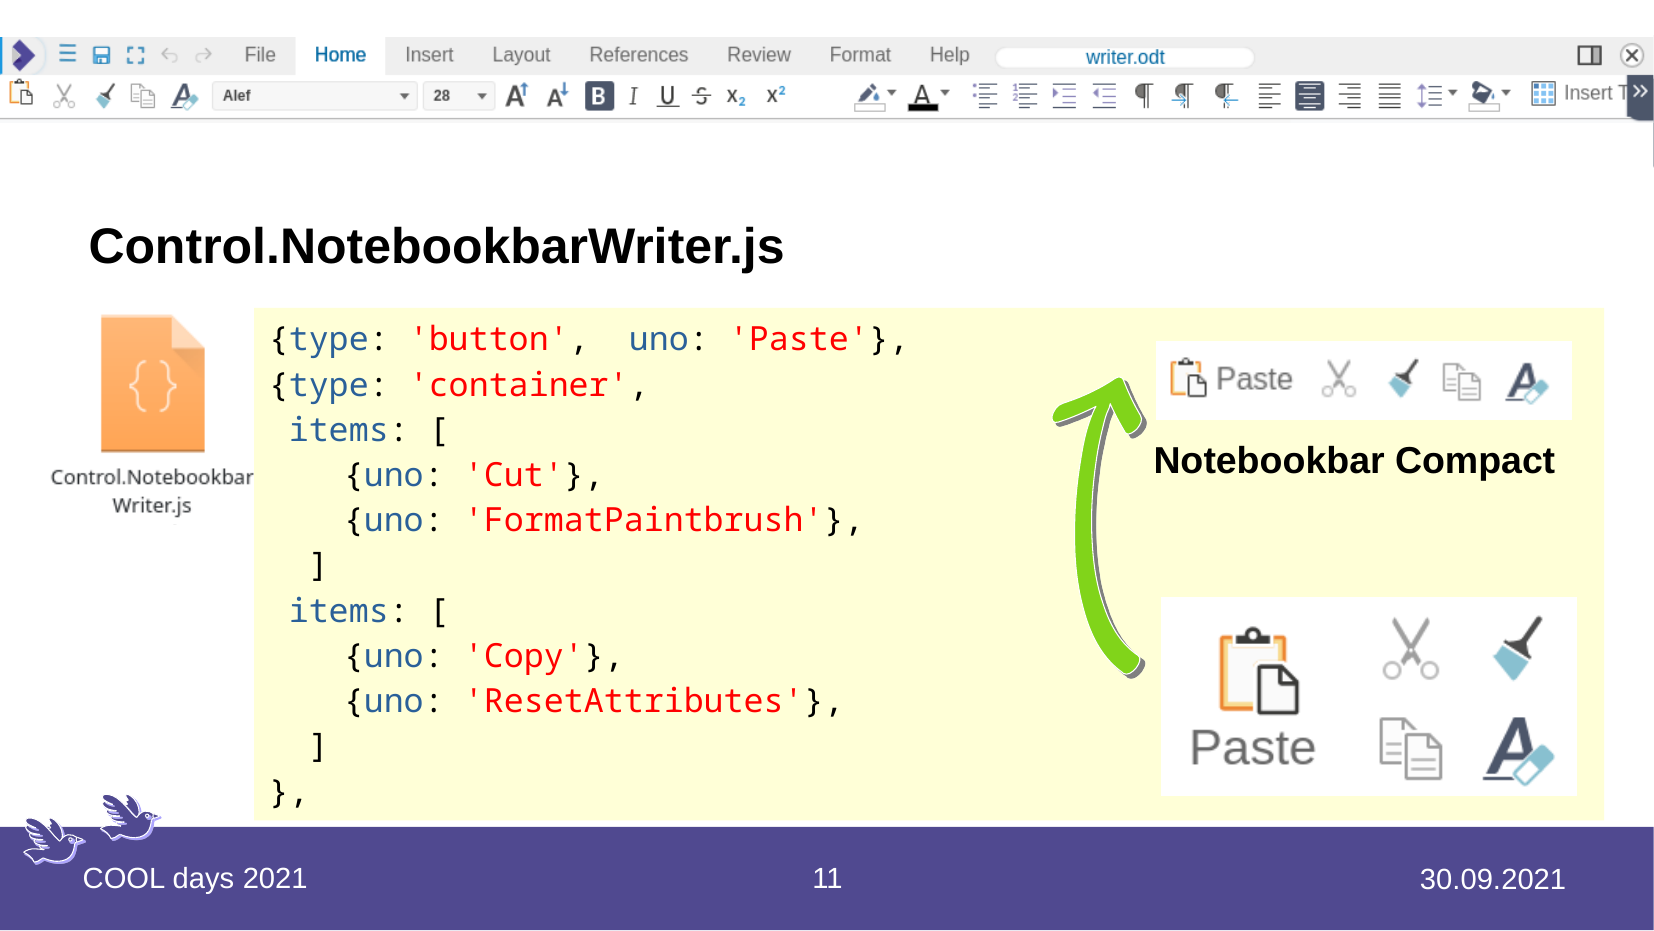

Control.NotebookbarWriter.js
{type: 'button', uno: 'Paste'},
{type: 'container',
 items: [
	{uno: 'Cut'},
	{uno: 'FormatPaintbrush'},
 ]
 items: [
	{uno: 'Copy'},
	{uno: 'ResetAttributes'},
 ]
},
Notebookbar Compact